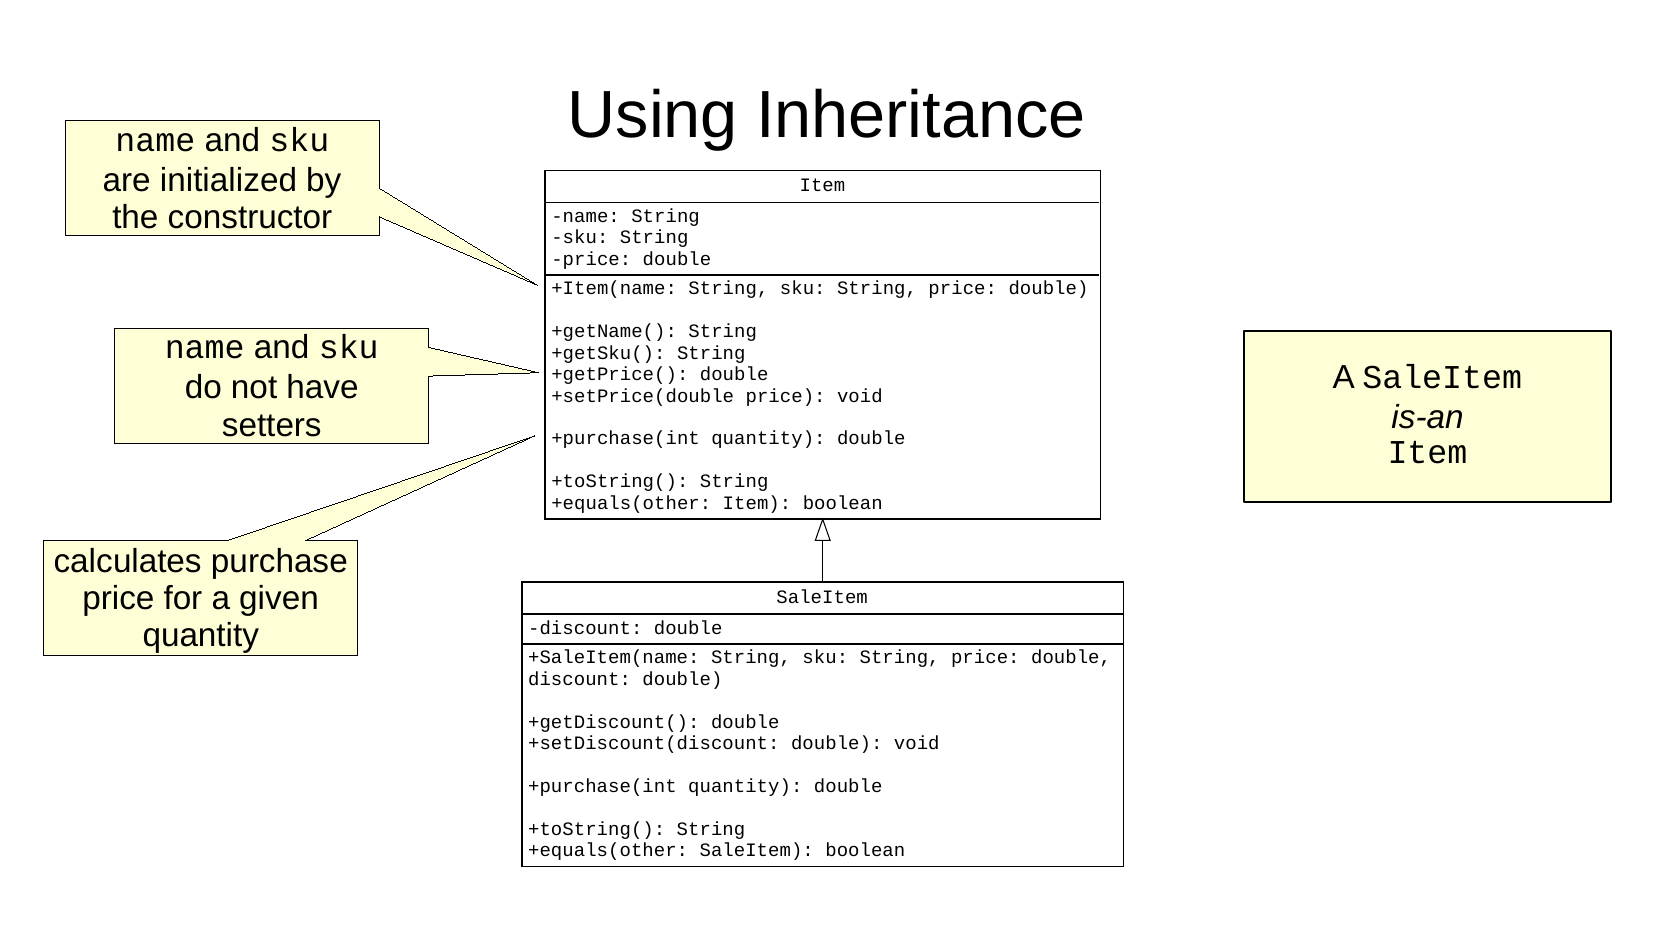

# Using Inheritance
name and sku
are initialized by
the constructor
name and sku
do not have
setters
A SaleItem
is-an
Item
calculates purchase
price for a given
quantity